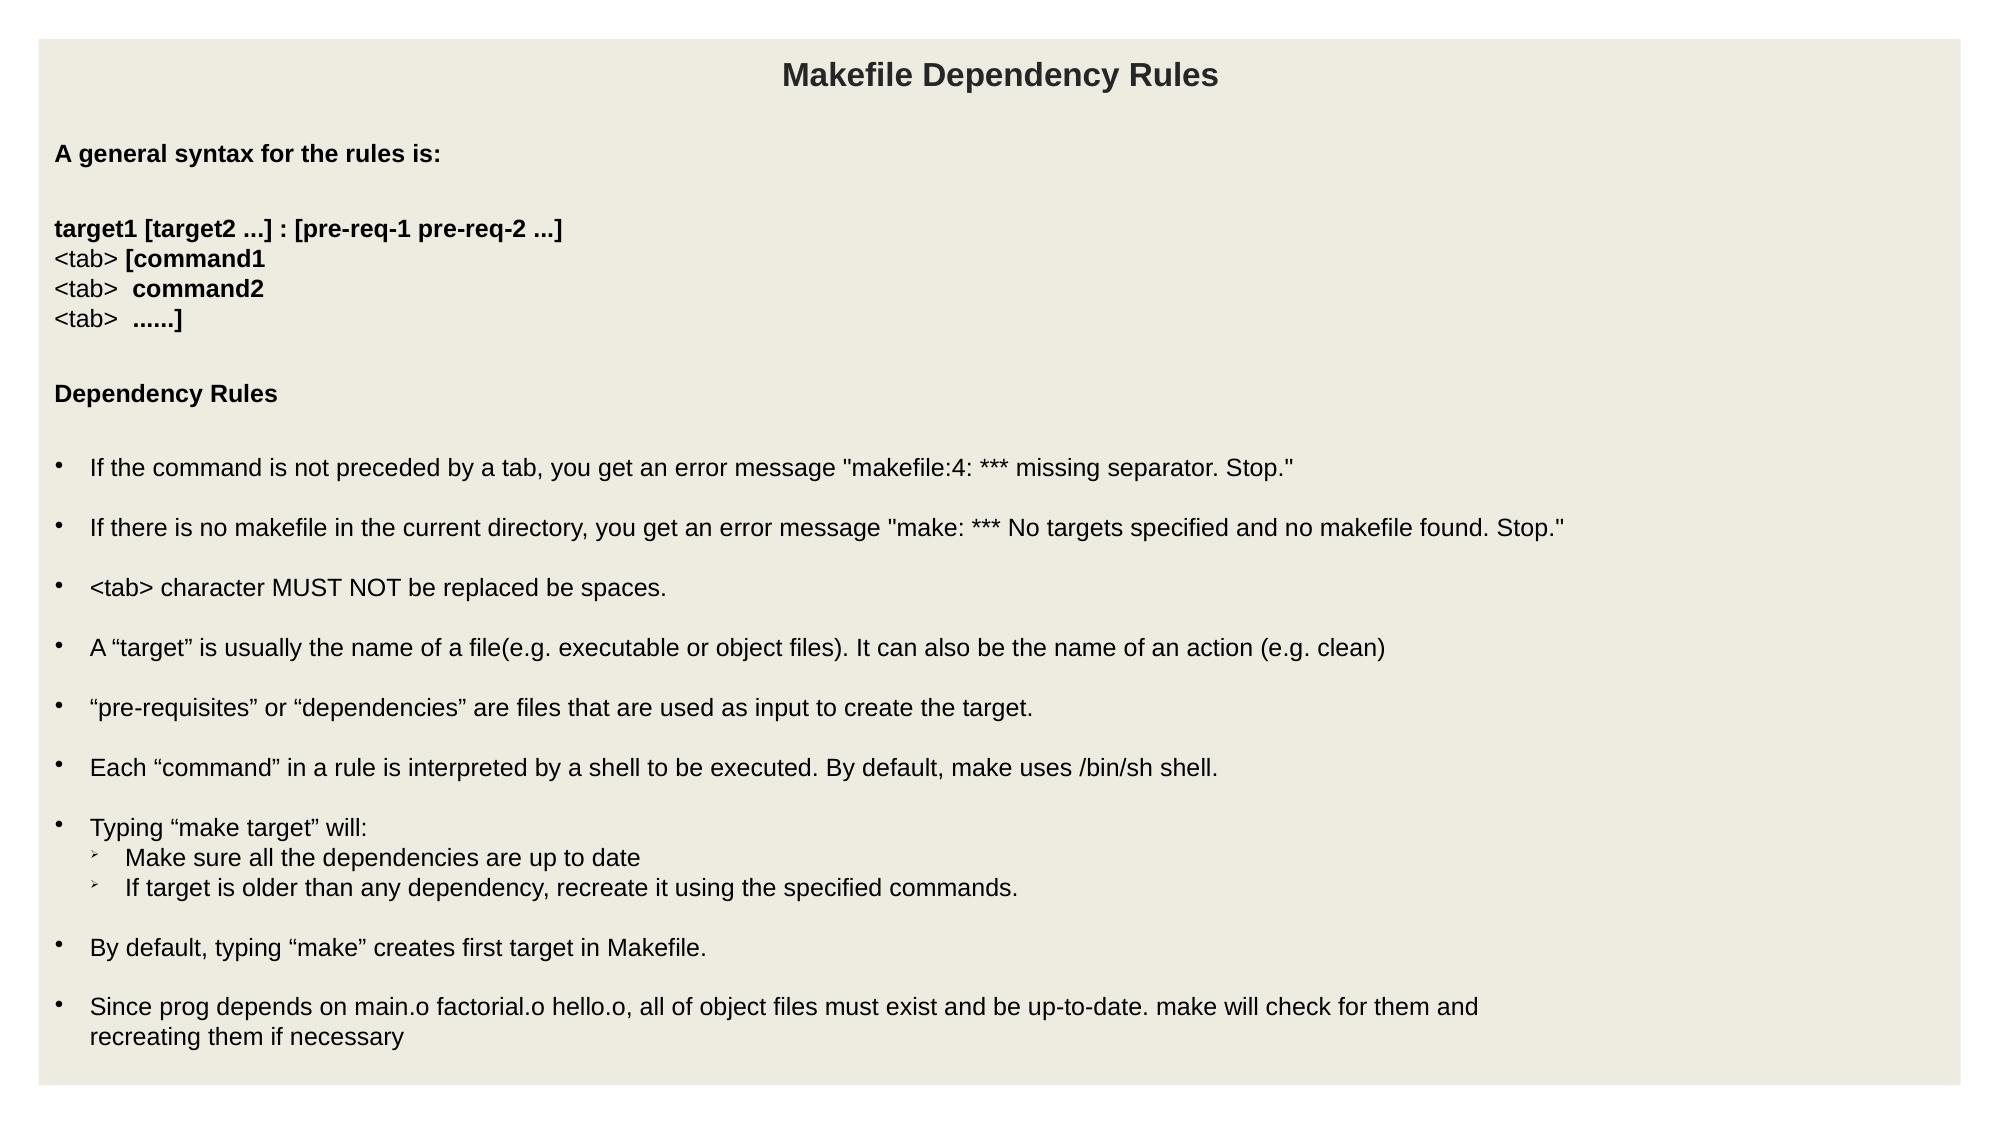

Makefile Dependency Rules
A general syntax for the rules is:
target1 [target2 ...] : [pre-req-1 pre-req-2 ...]
<tab> [command1
<tab> command2
<tab> ......]
Dependency Rules
If the command is not preceded by a tab, you get an error message "makefile:4: *** missing separator. Stop."
If there is no makefile in the current directory, you get an error message "make: *** No targets specified and no makefile found. Stop."
<tab> character MUST NOT be replaced be spaces.
A “target” is usually the name of a file(e.g. executable or object files). It can also be the name of an action (e.g. clean)
“pre-requisites” or “dependencies” are files that are used as input to create the target.
Each “command” in a rule is interpreted by a shell to be executed. By default, make uses /bin/sh shell.
Typing “make target” will:
Make sure all the dependencies are up to date
If target is older than any dependency, recreate it using the specified commands.
By default, typing “make” creates first target in Makefile.
Since prog depends on main.o factorial.o hello.o, all of object files must exist and be up-to-date. make will check for them and
recreating them if necessary